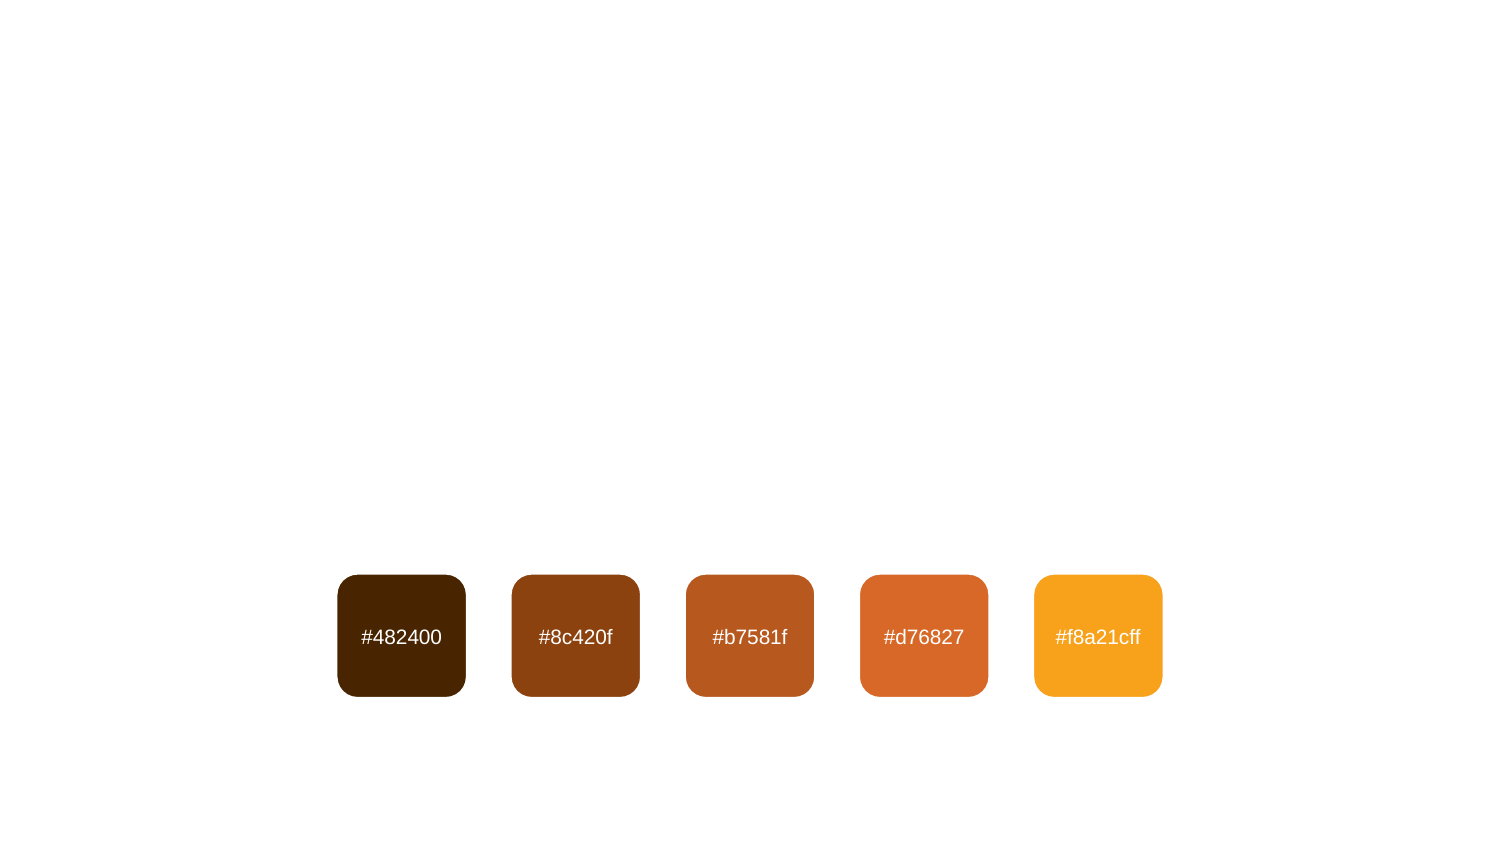

# Fonts & colors used
This presentation has been made using the following fonts:
Bebas Neue
(https://fonts.google.com/specimen/Bebas+Neue)
Barlow
(https://fonts.google.com/specimen/Barlow)
#482400
#8c420f
#b7581f
#d76827
#f8a21cff